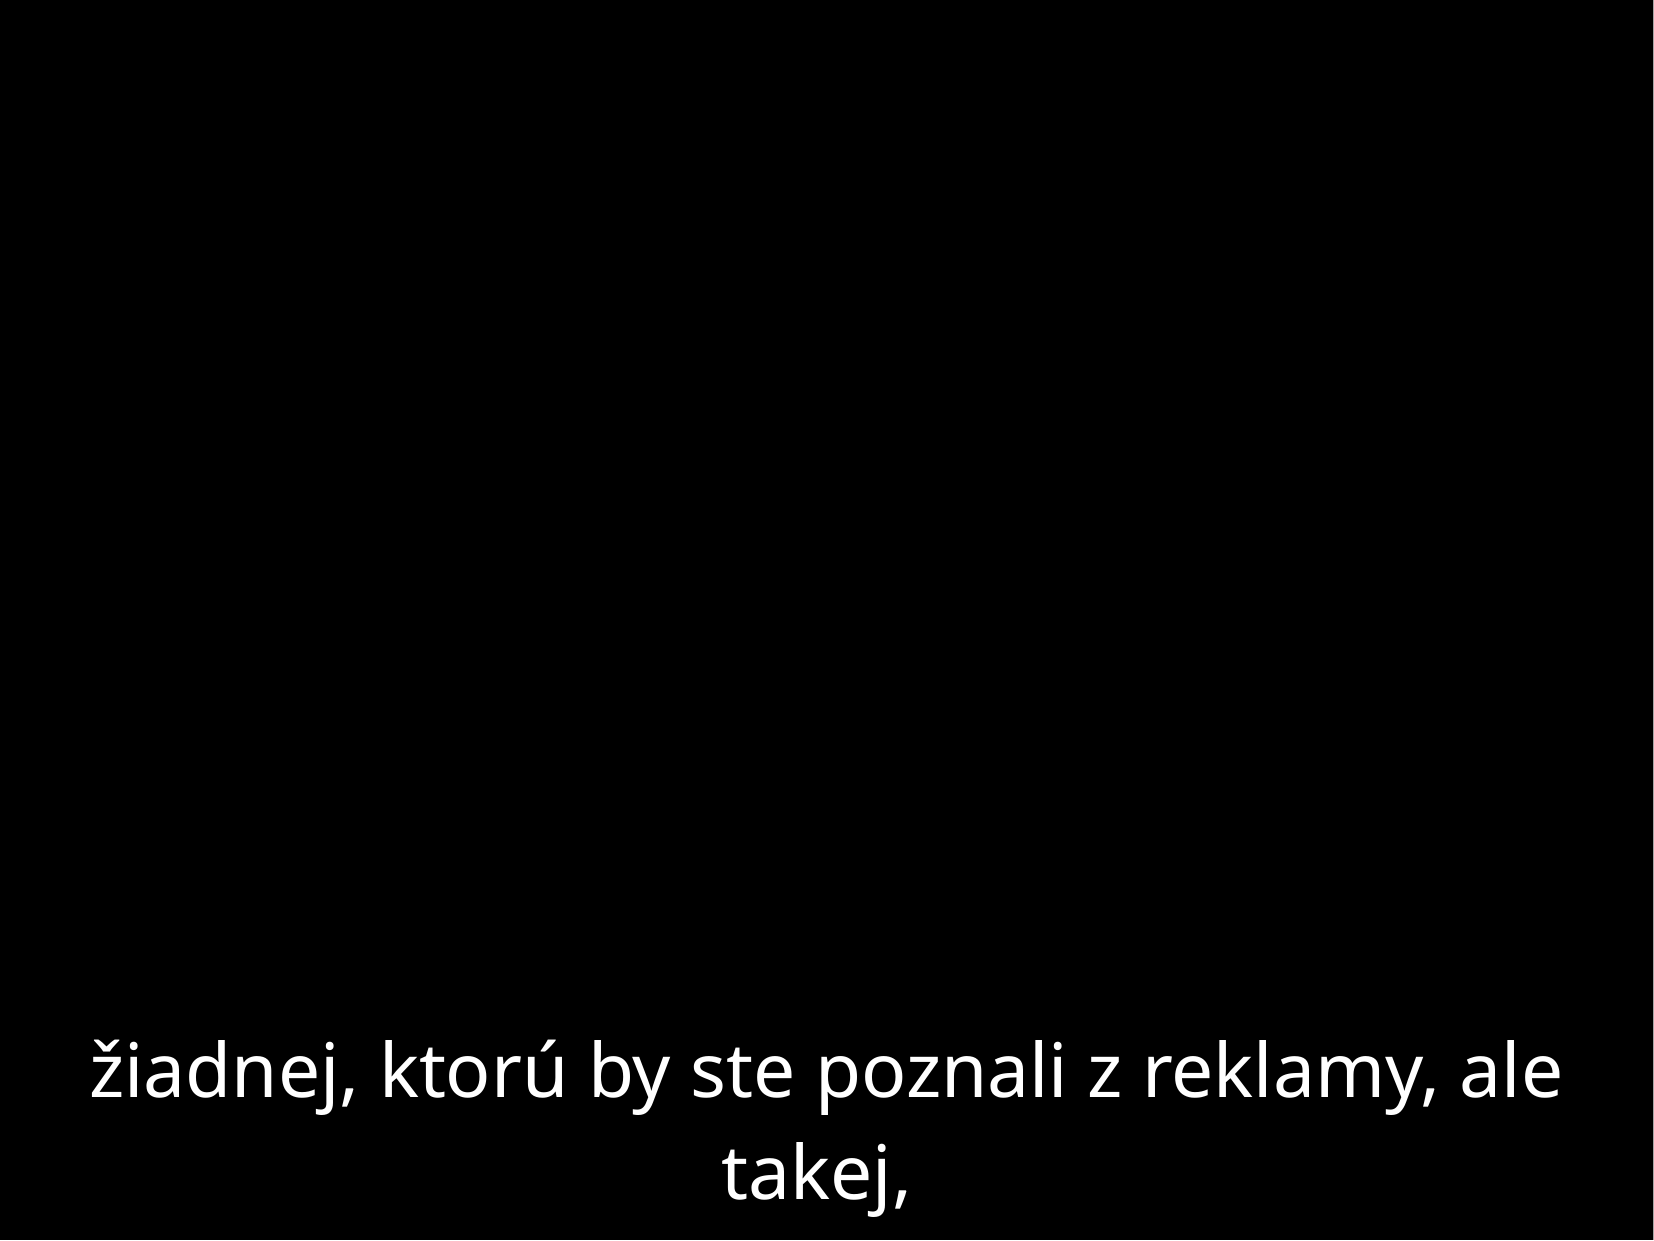

# žiadnej, ktorú by ste poznali z reklamy, ale takej,